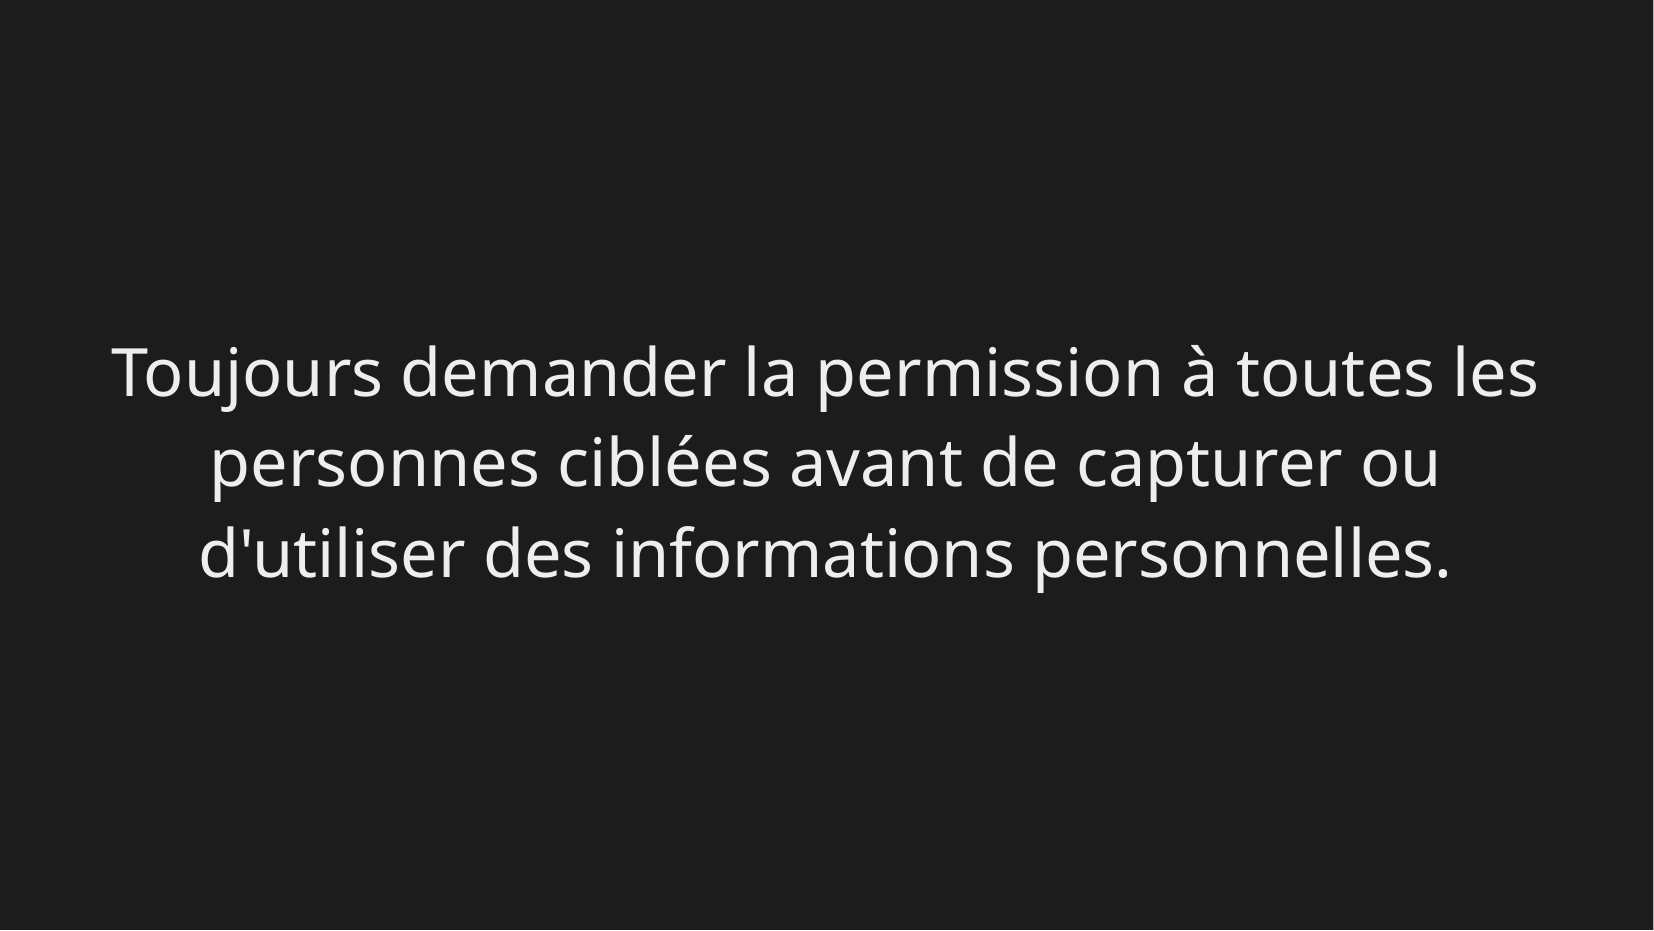

# Toujours demander la permission à toutes les personnes ciblées avant de capturer ou d'utiliser des informations personnelles.